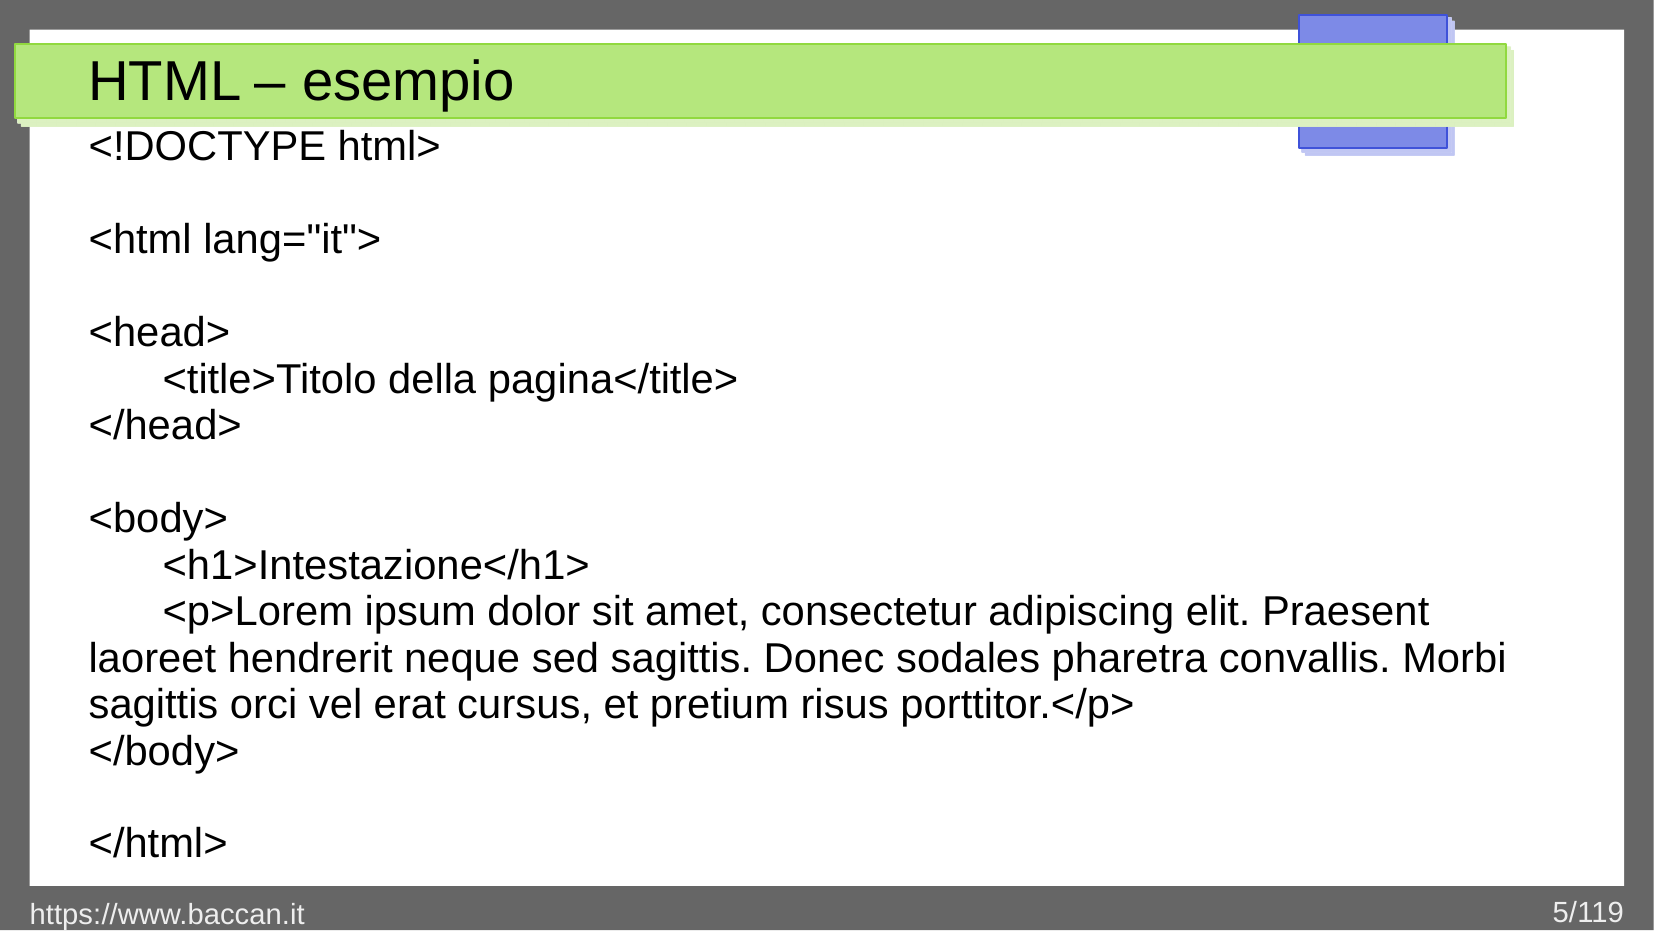

# HTML – esempio
<!DOCTYPE html>
<html lang="it">
<head>
	<title>Titolo della pagina</title>
</head>
<body>
	<h1>Intestazione</h1>
	<p>Lorem ipsum dolor sit amet, consectetur adipiscing elit. Praesent laoreet hendrerit neque sed sagittis. Donec sodales pharetra convallis. Morbi sagittis orci vel erat cursus, et pretium risus porttitor.</p>
</body>
</html>
5
https://www.baccan.it